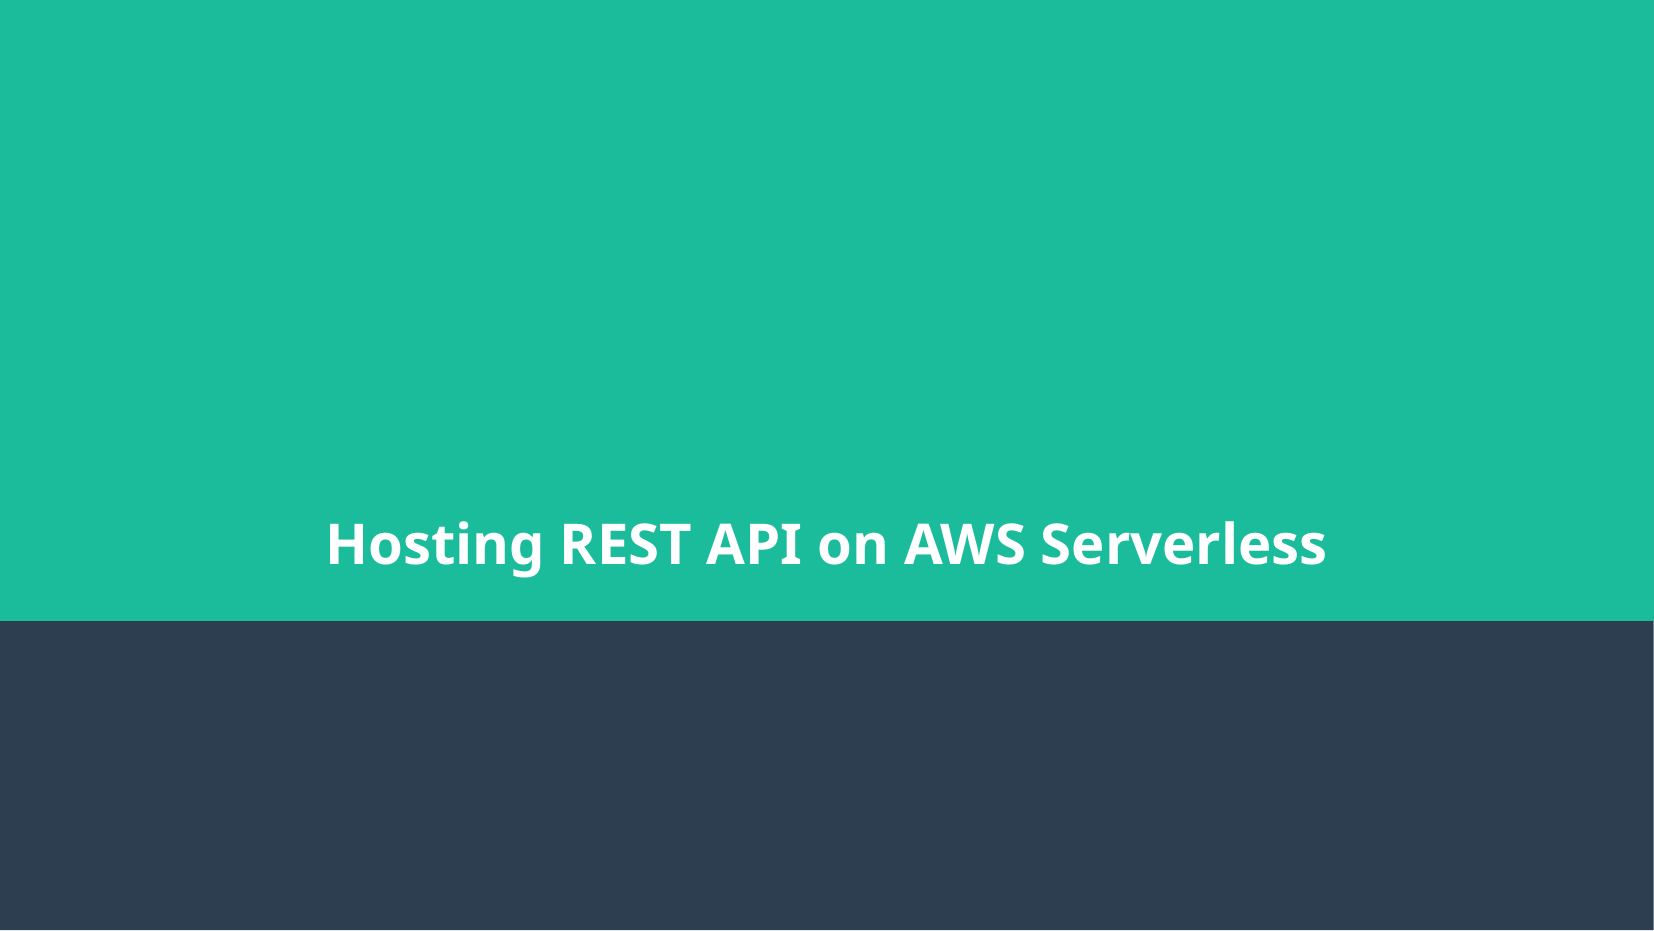

# Hosting REST API on AWS Serverless